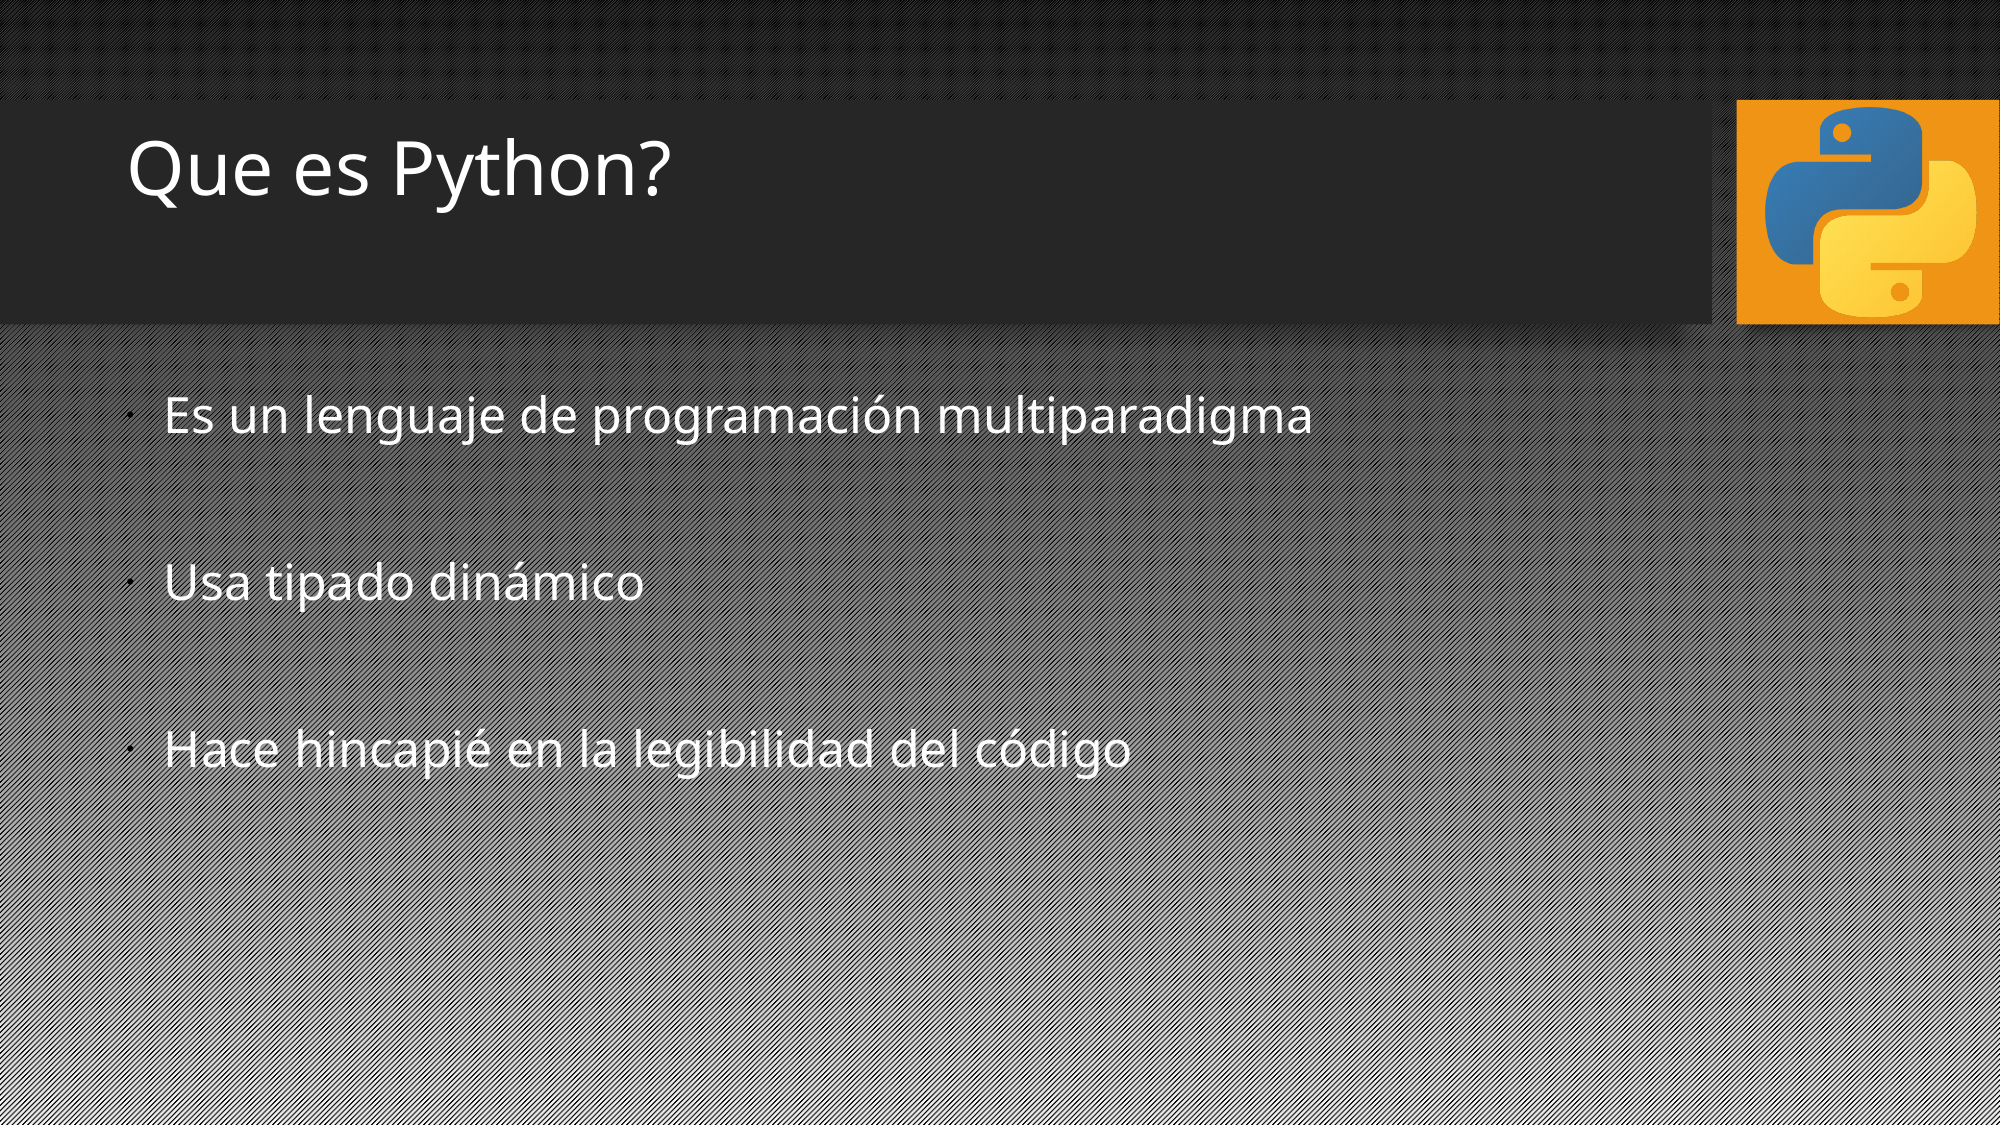

# Que es Python?
Es un lenguaje de programación multiparadigma
Usa tipado dinámico
Hace hincapié en la legibilidad del código